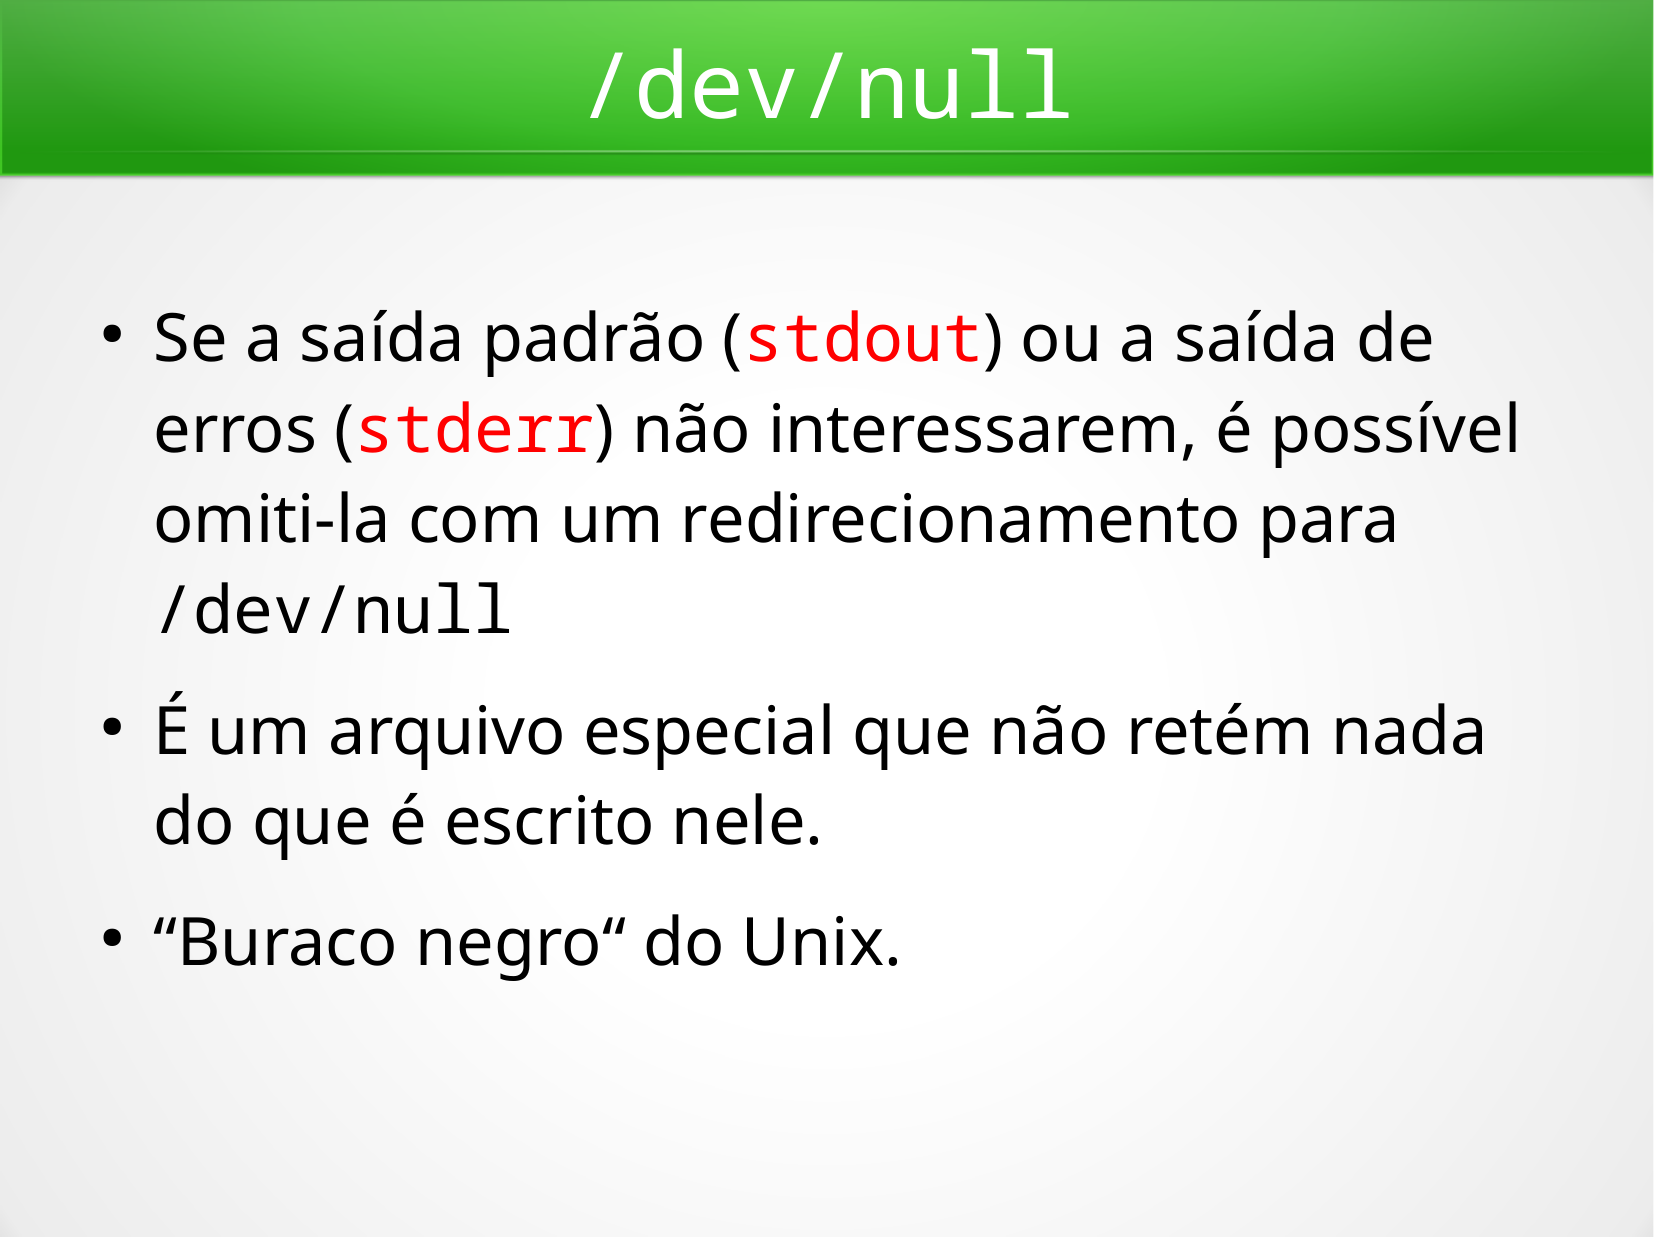

# /dev/null
Se a saída padrão (stdout) ou a saída de erros (stderr) não interessarem, é possível omiti-la com um redirecionamento para /dev/null
É um arquivo especial que não retém nada do que é escrito nele.
“Buraco negro“ do Unix.